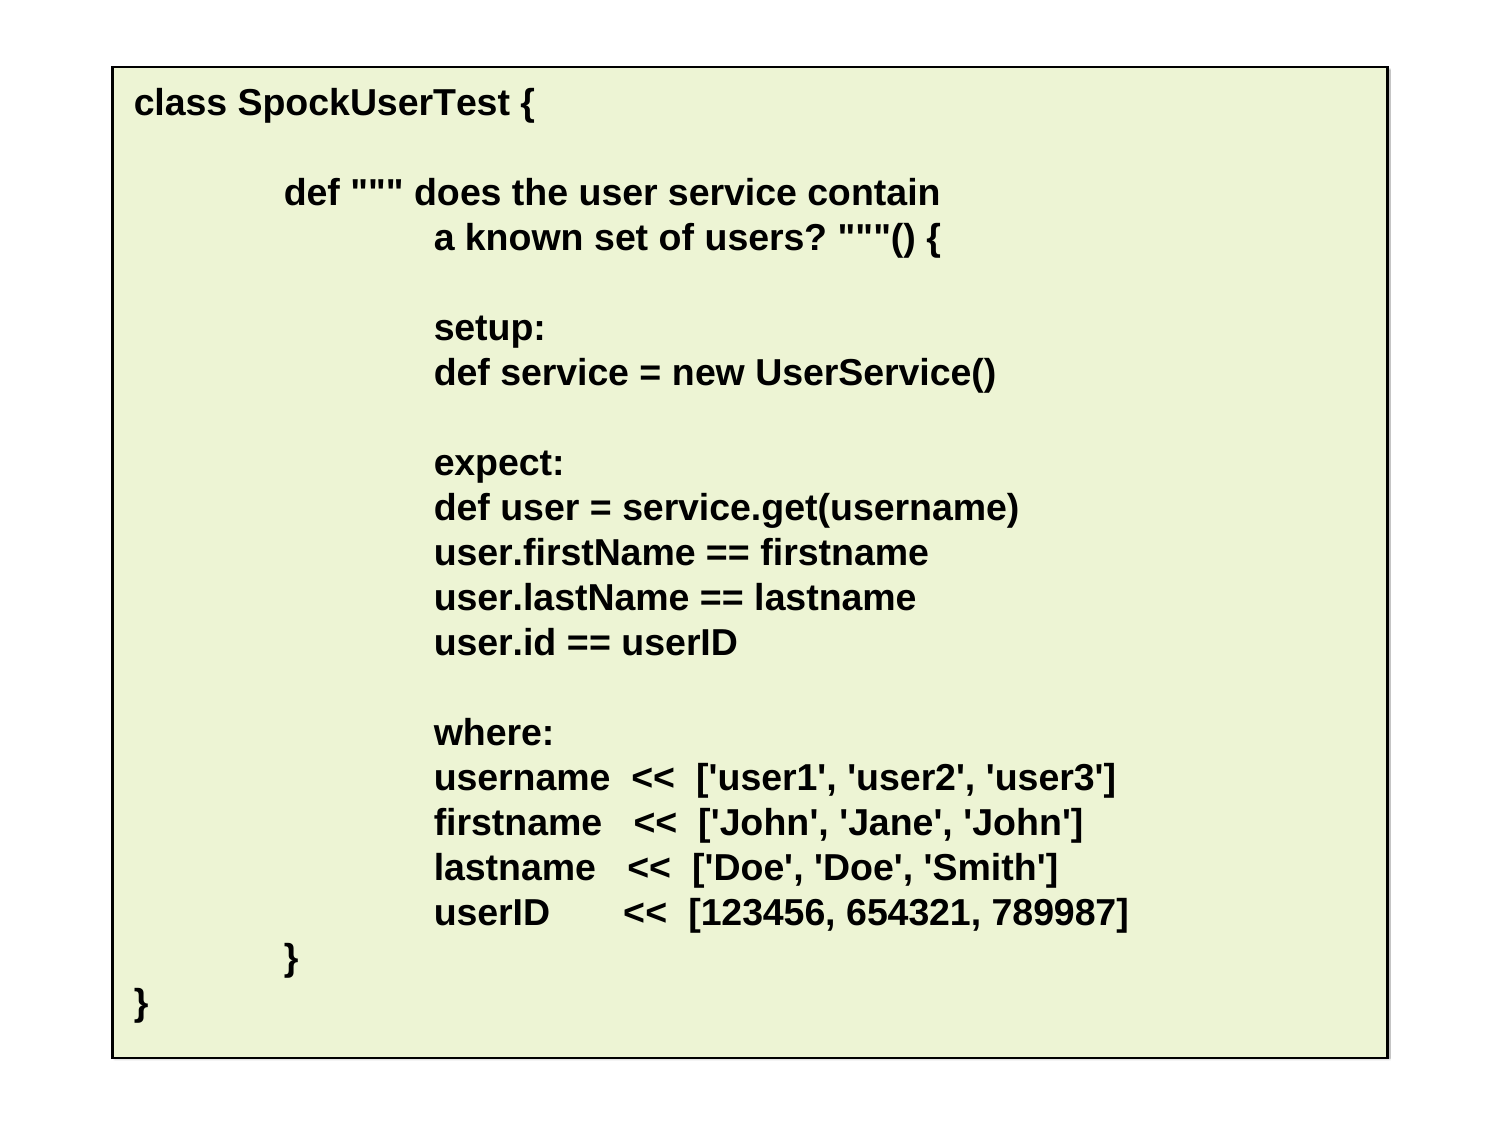

class SpockUserTest {
	def """ does the user service contain
		a known set of users? """() {
		setup:
		def service = new UserService()
		expect:
		def user = service.get(username)
		user.firstName == firstname
		user.lastName == lastname
		user.id == userID
		where:
		username << ['user1', 'user2', 'user3']
		firstname << ['John', 'Jane', 'John']
		lastname << ['Doe', 'Doe', 'Smith']
		userID << [123456, 654321, 789987]
	}
}